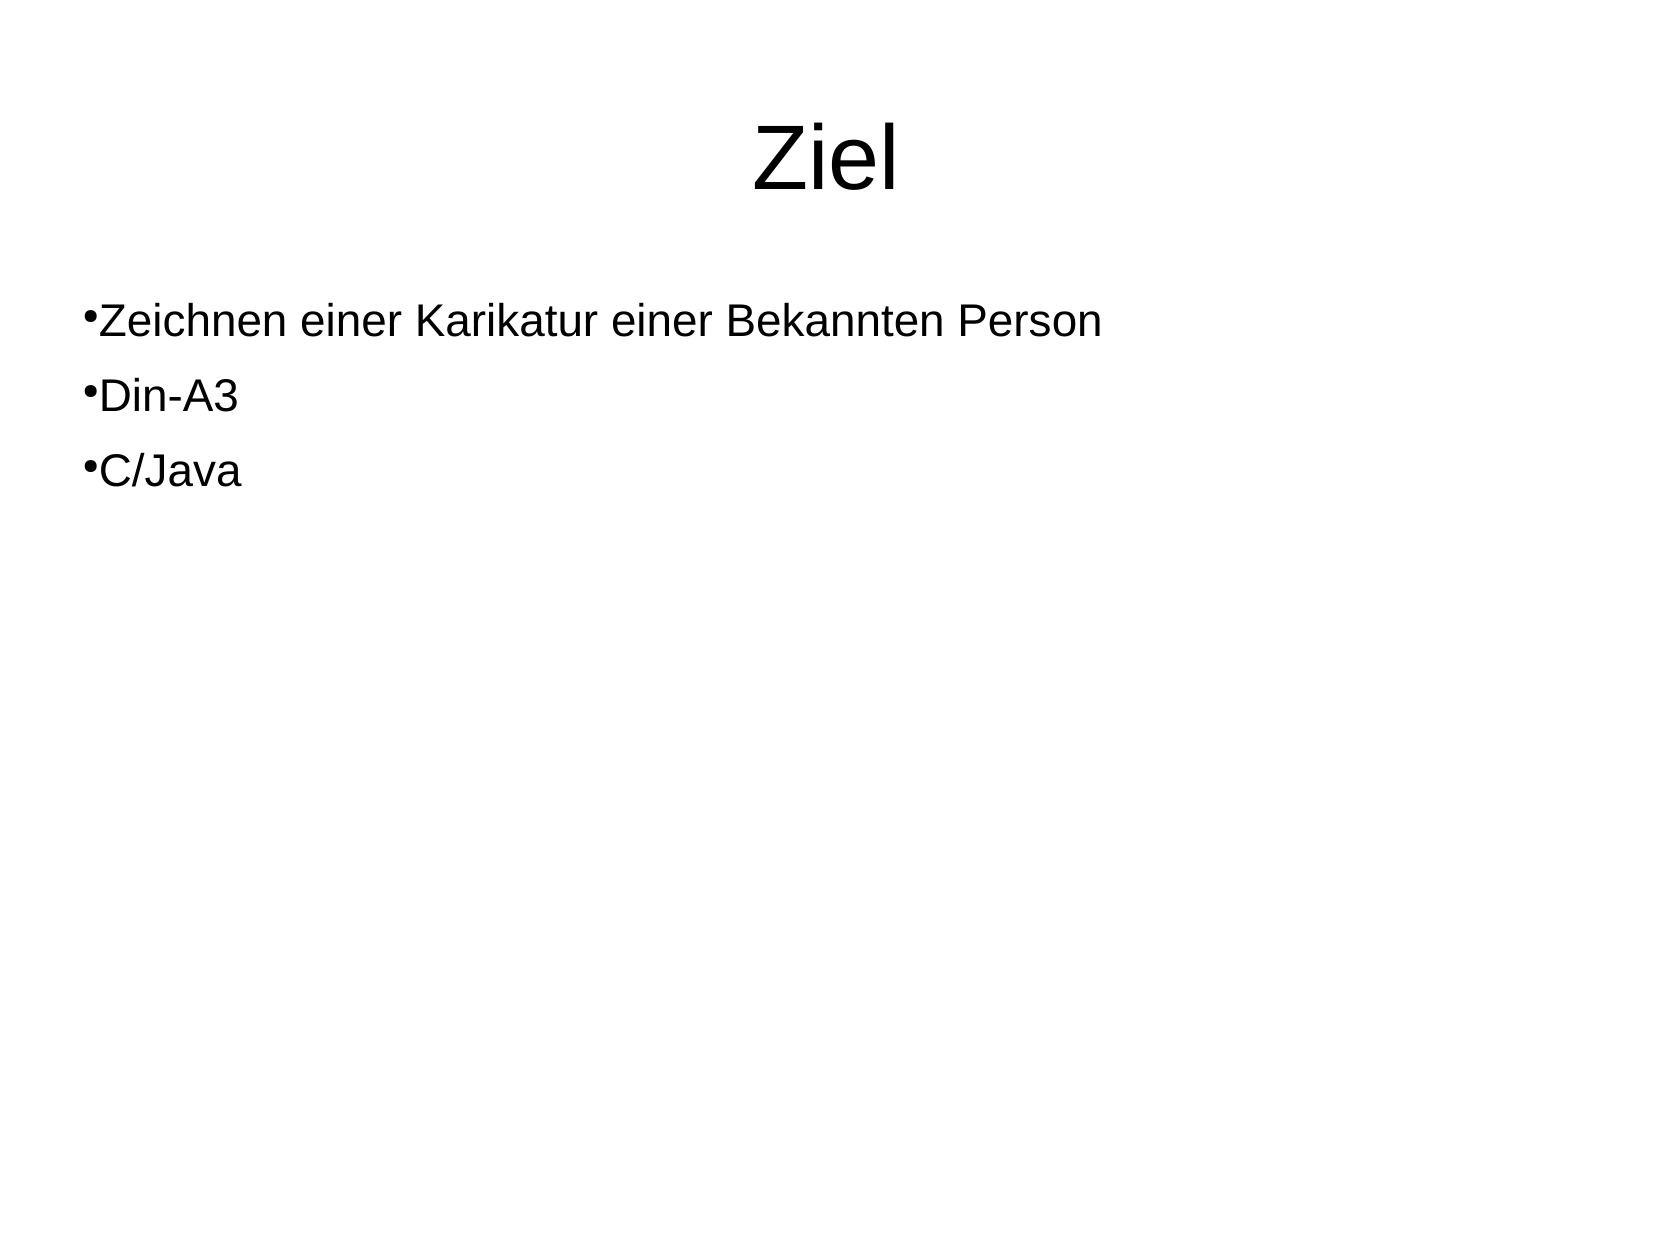

# Ziel
Zeichnen einer Karikatur einer Bekannten Person
Din-A3
C/Java